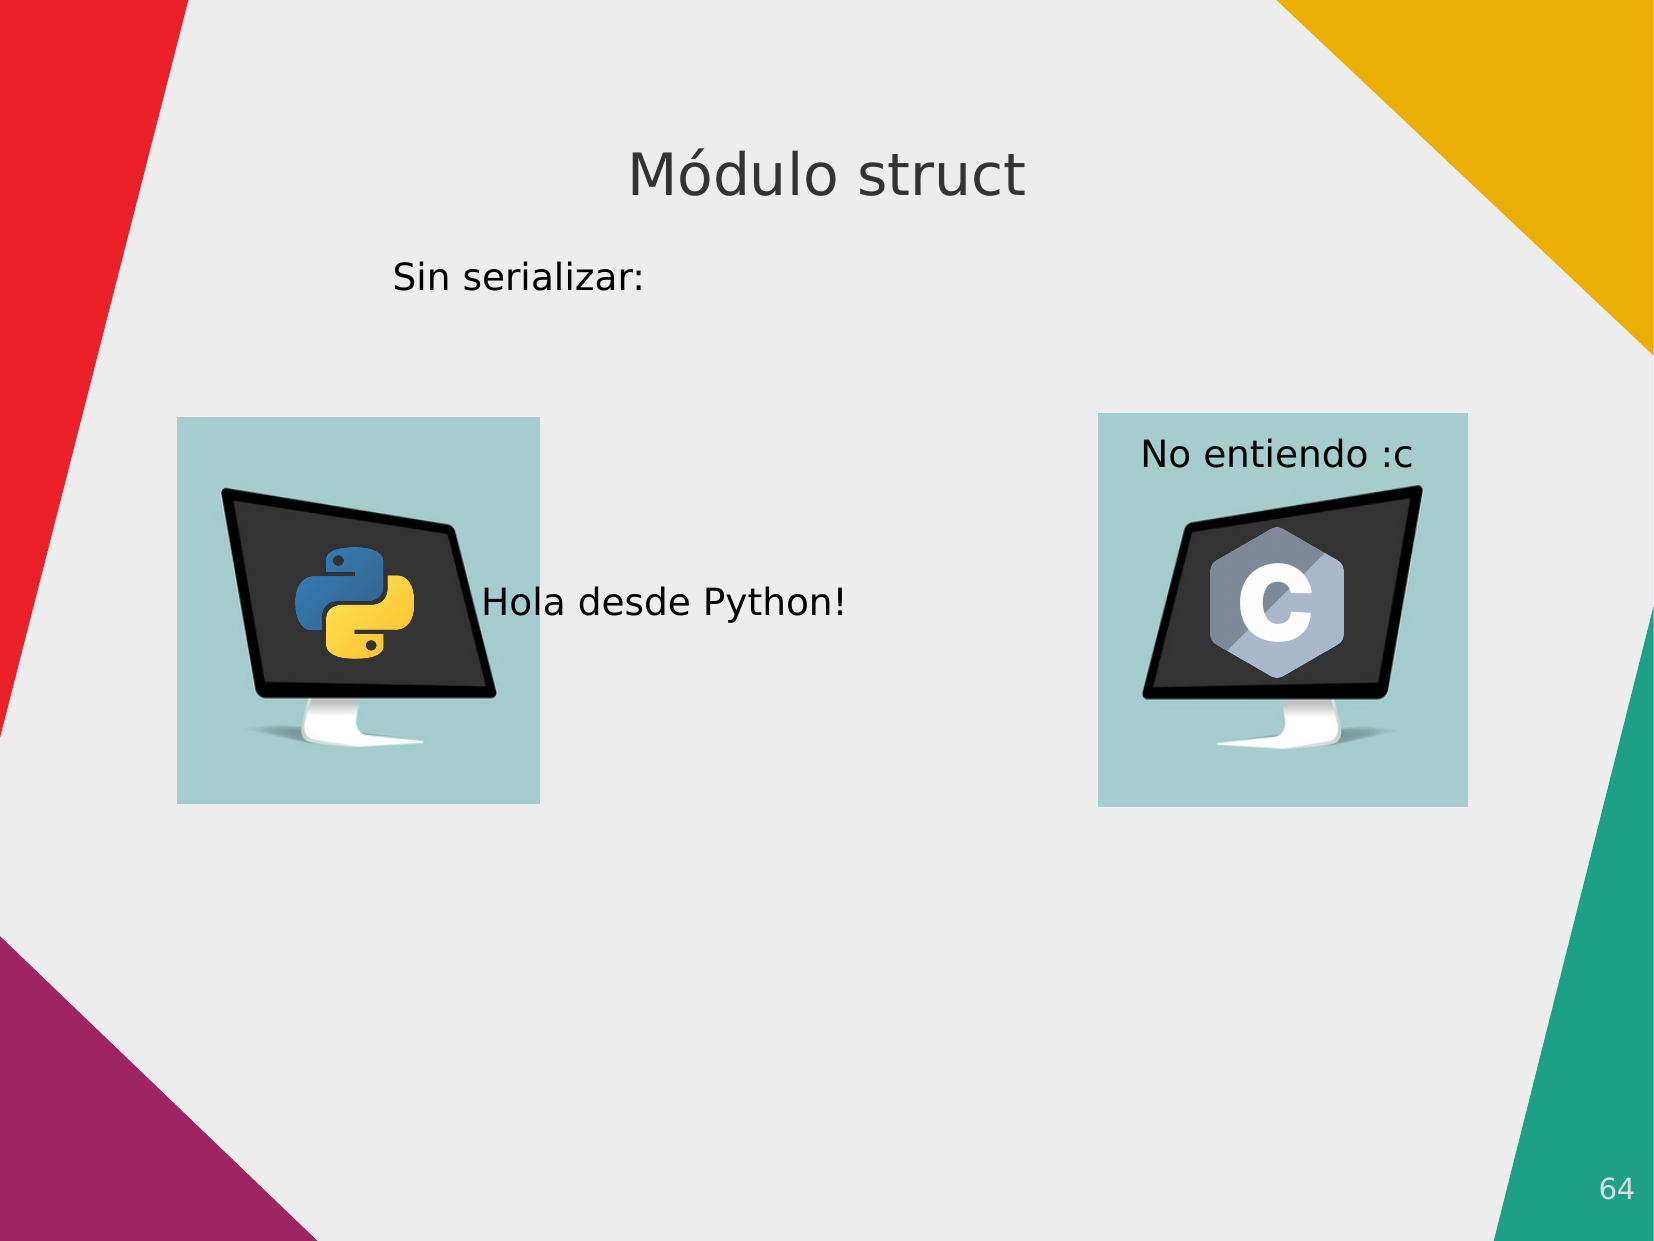

Módulo struct
Sin serializar:
No entiendo :c
Hola desde Python!
64